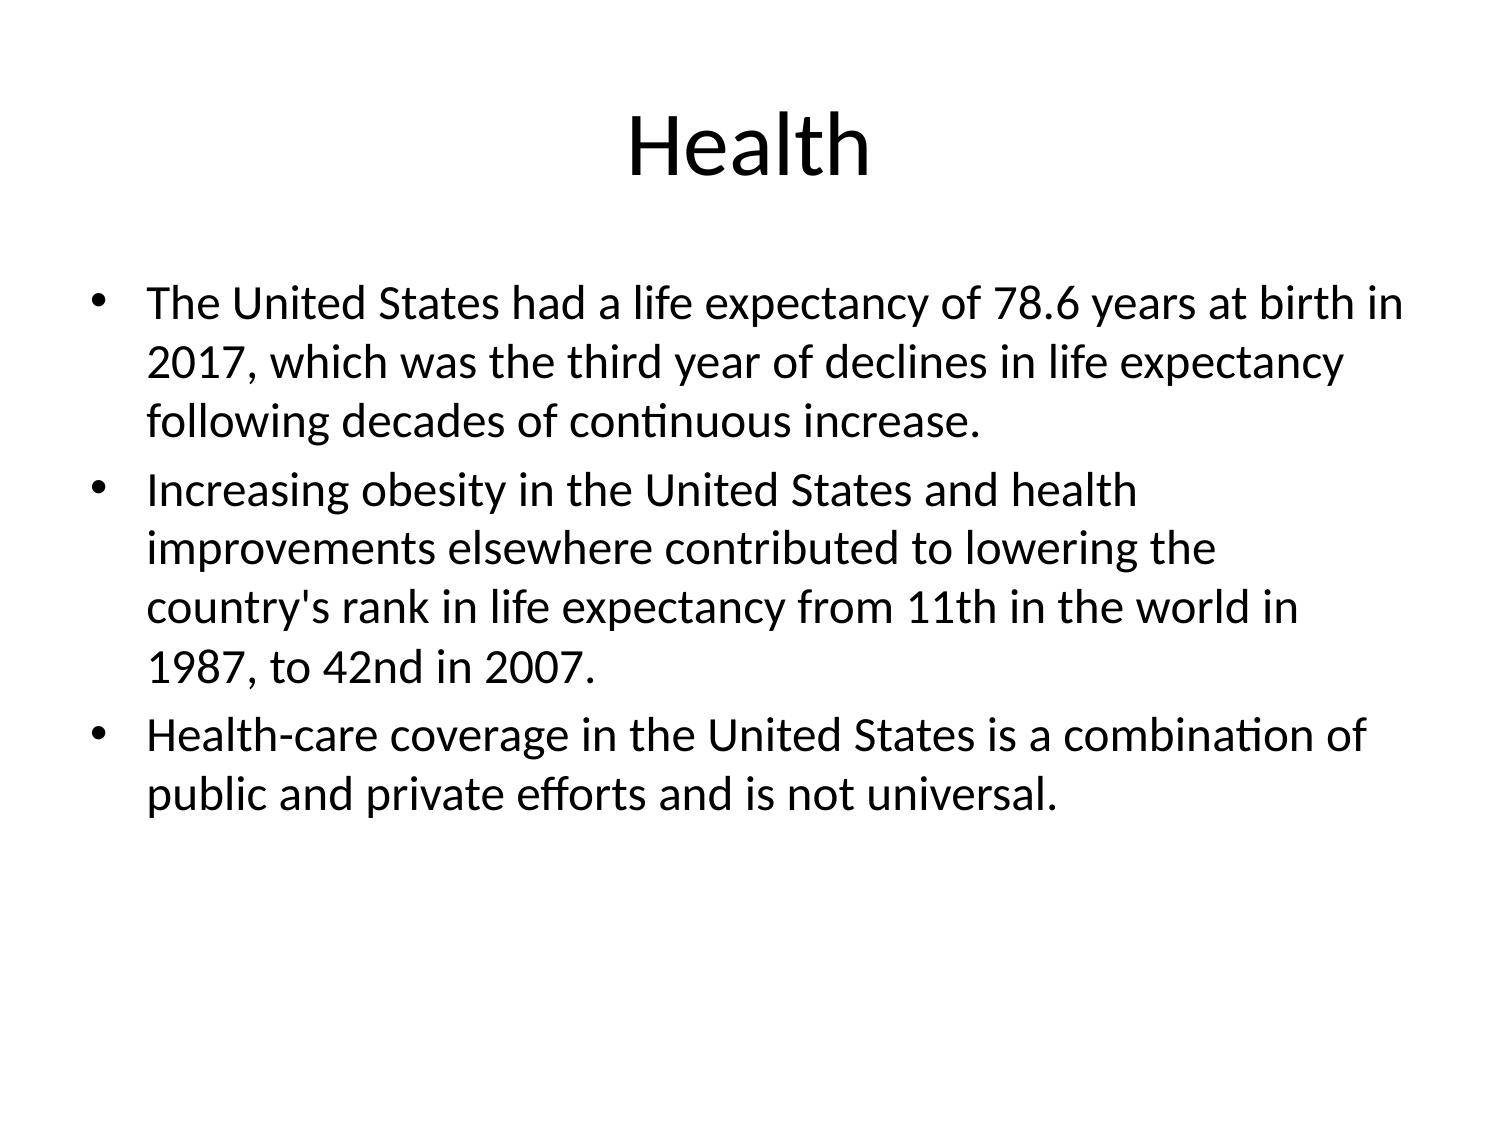

# Health
The United States had a life expectancy of 78.6 years at birth in 2017, which was the third year of declines in life expectancy following decades of continuous increase.
Increasing obesity in the United States and health improvements elsewhere contributed to lowering the country's rank in life expectancy from 11th in the world in 1987, to 42nd in 2007.
Health-care coverage in the United States is a combination of public and private efforts and is not universal.